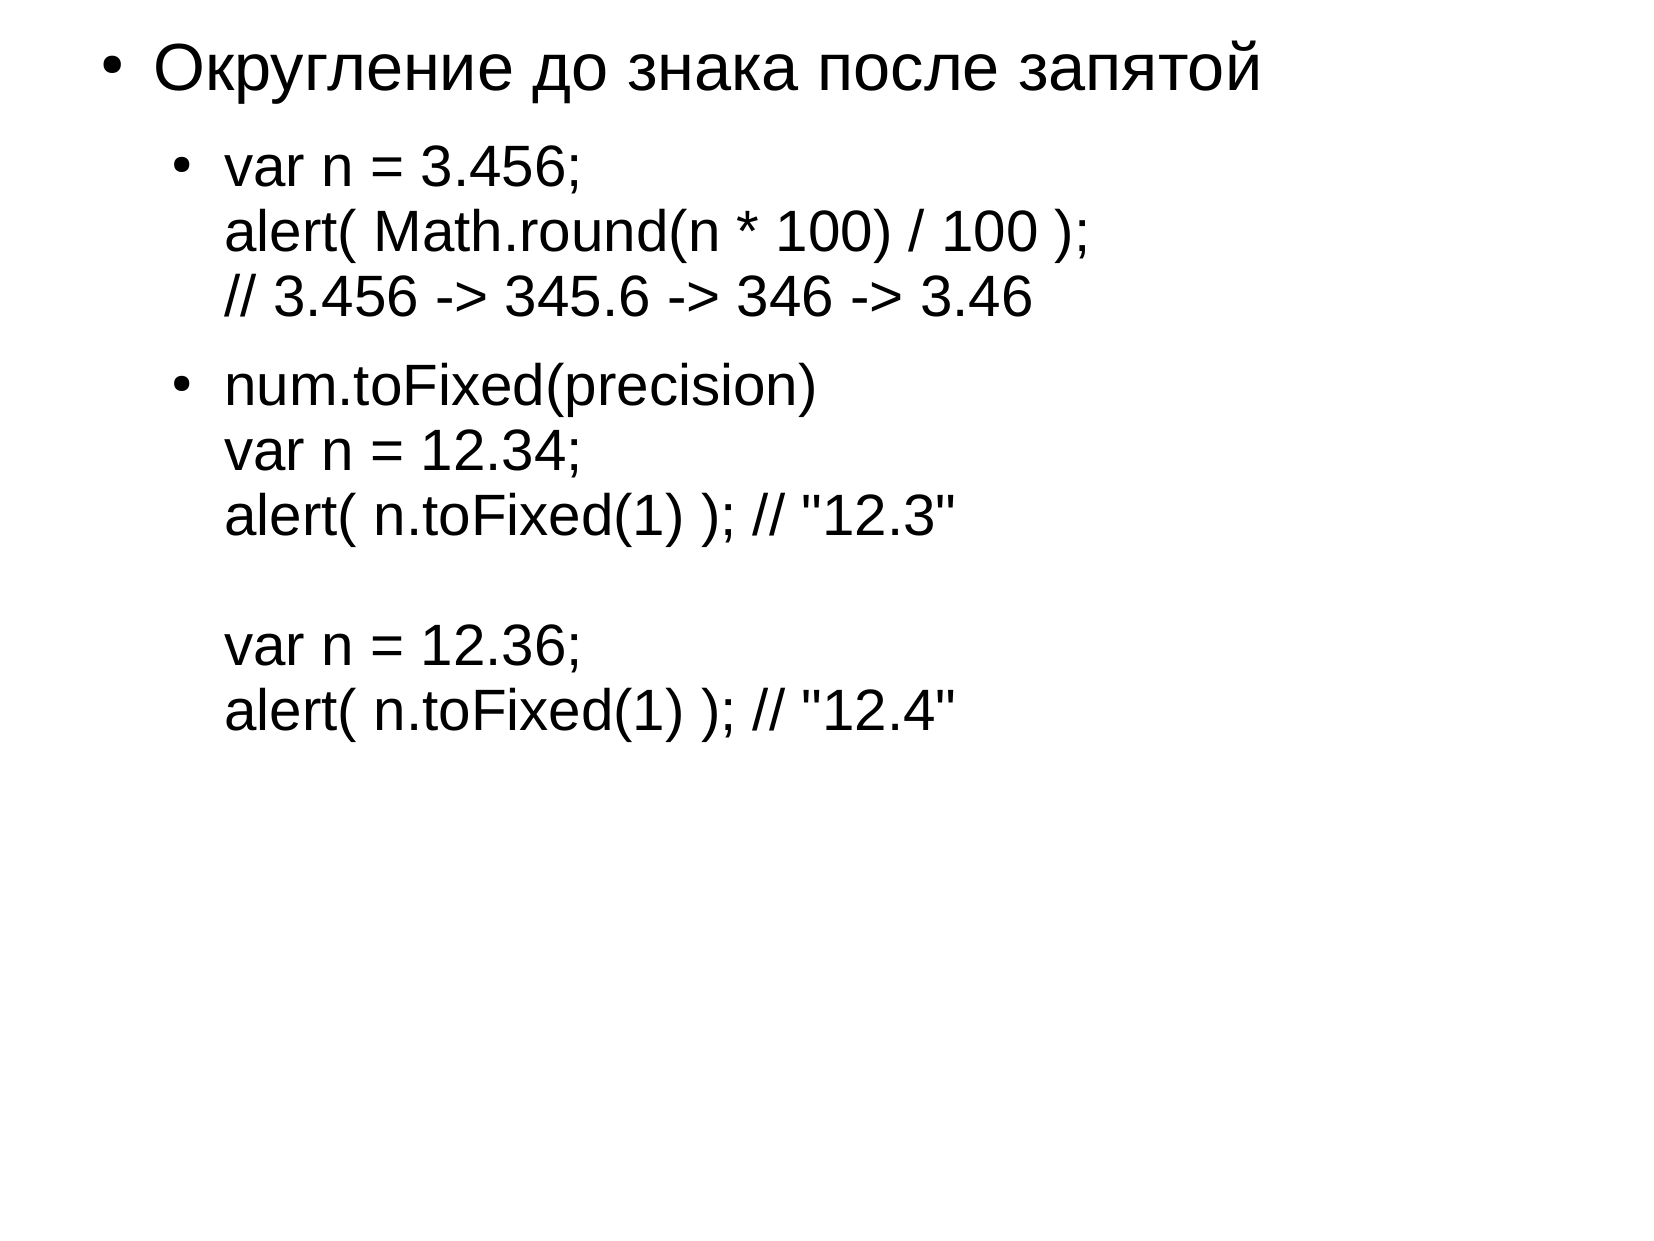

# Округление до знака после запятой
var n = 3.456;
alert( Math.round(n * 100) / 100 );
// 3.456 -> 345.6 -> 346 -> 3.46
num.toFixed(precision)
var n = 12.34;
alert( n.toFixed(1) ); // "12.3"
var n = 12.36;
alert( n.toFixed(1) ); // "12.4"